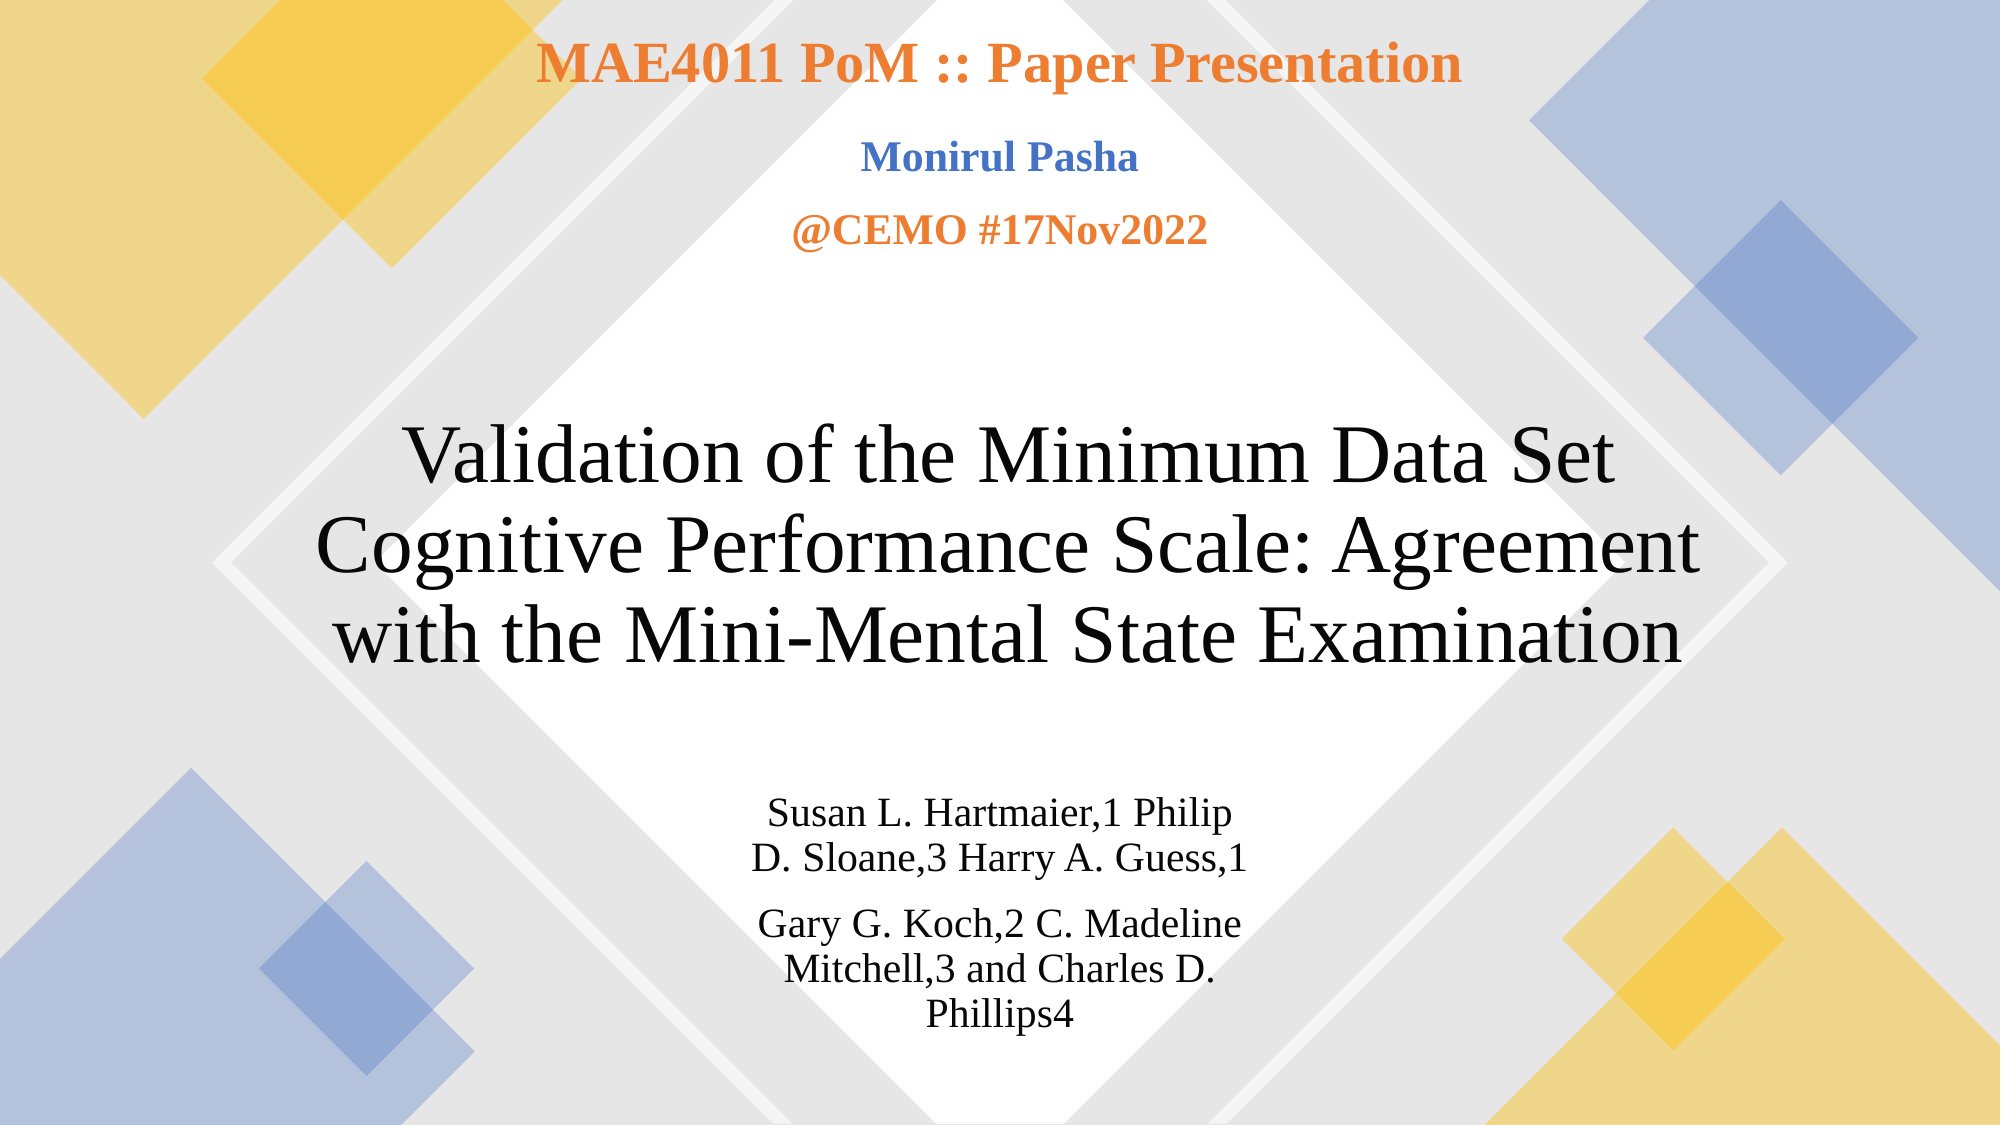

MAE4011 PoM :: Paper Presentation
Monirul Pasha
@CEMO #17Nov2022
Validation of the Minimum Data Set
Cognitive Performance Scale: Agreement
with the Mini-Mental State Examination
# Susan L. Hartmaier,1 Philip D. Sloane,3 Harry A. Guess,1
Gary G. Koch,2 C. Madeline Mitchell,3 and Charles D. Phillips4